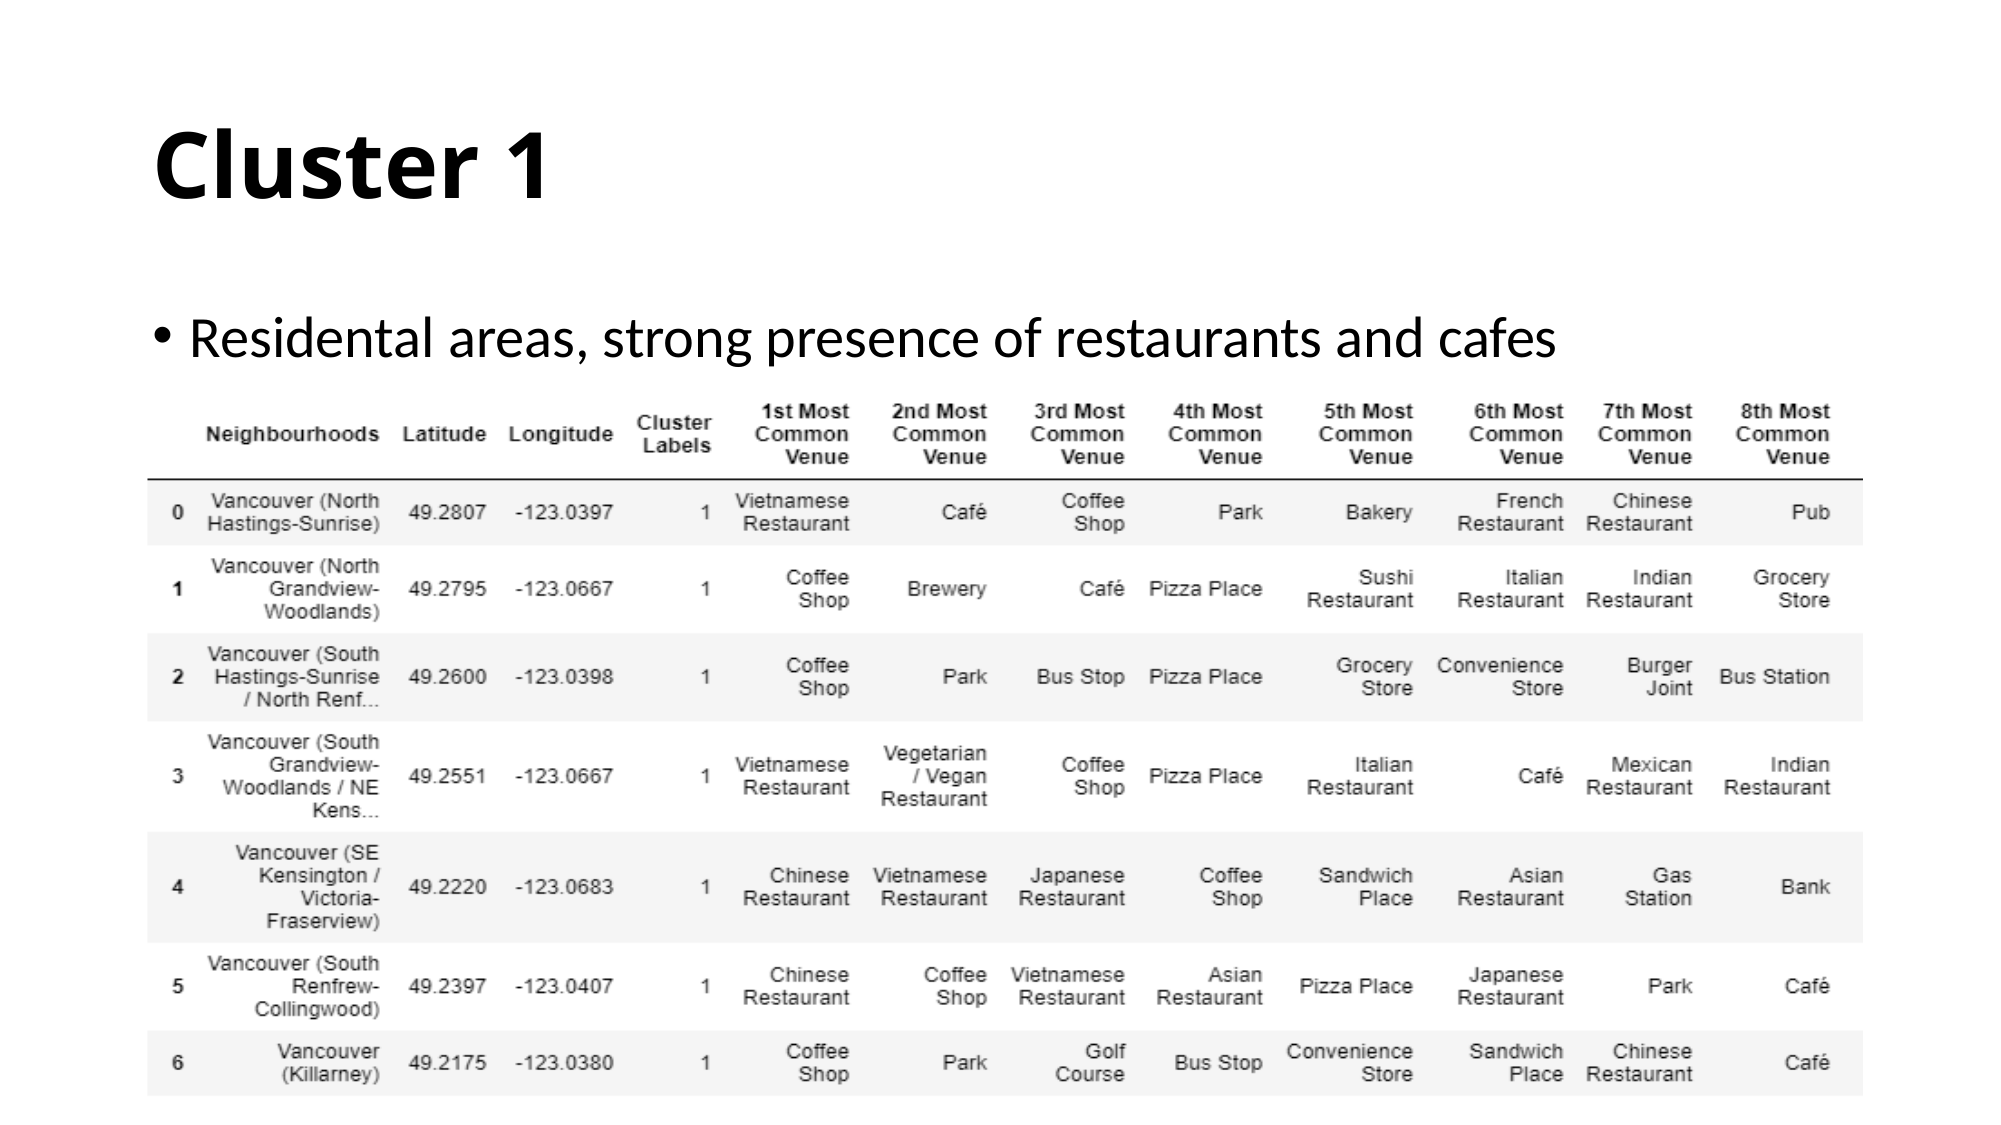

# Cluster 1
Residental areas, strong presence of restaurants and cafes